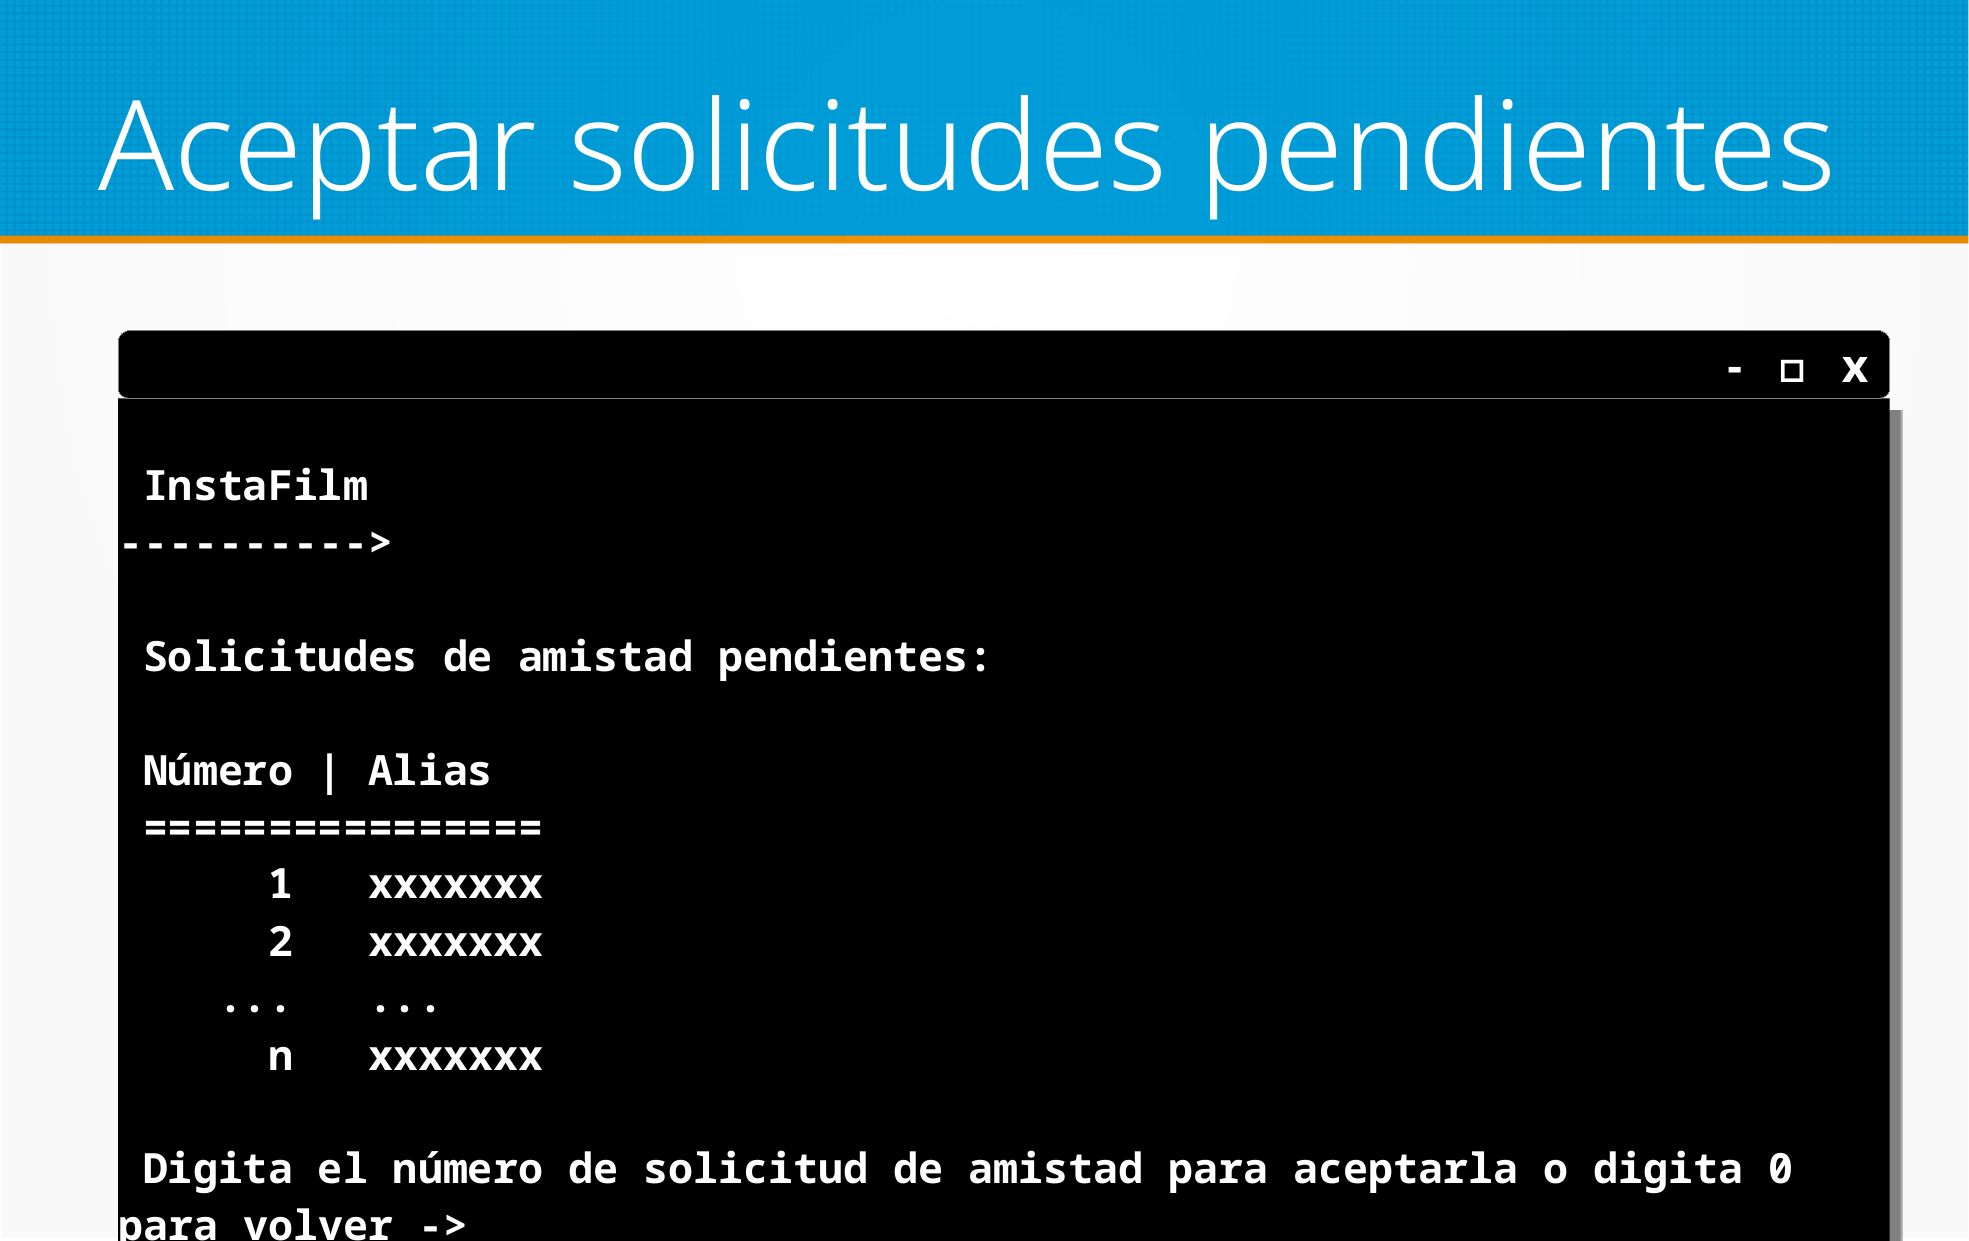

# Aceptar solicitudes pendientes
- □ x
 InstaFilm
---------->
 Solicitudes de amistad pendientes:
 Número | Alias
 ================
 1 xxxxxxx
 2 xxxxxxx
 ... ...
 n xxxxxxx
 Digita el número de solicitud de amistad para aceptarla o digita 0 para volver ->